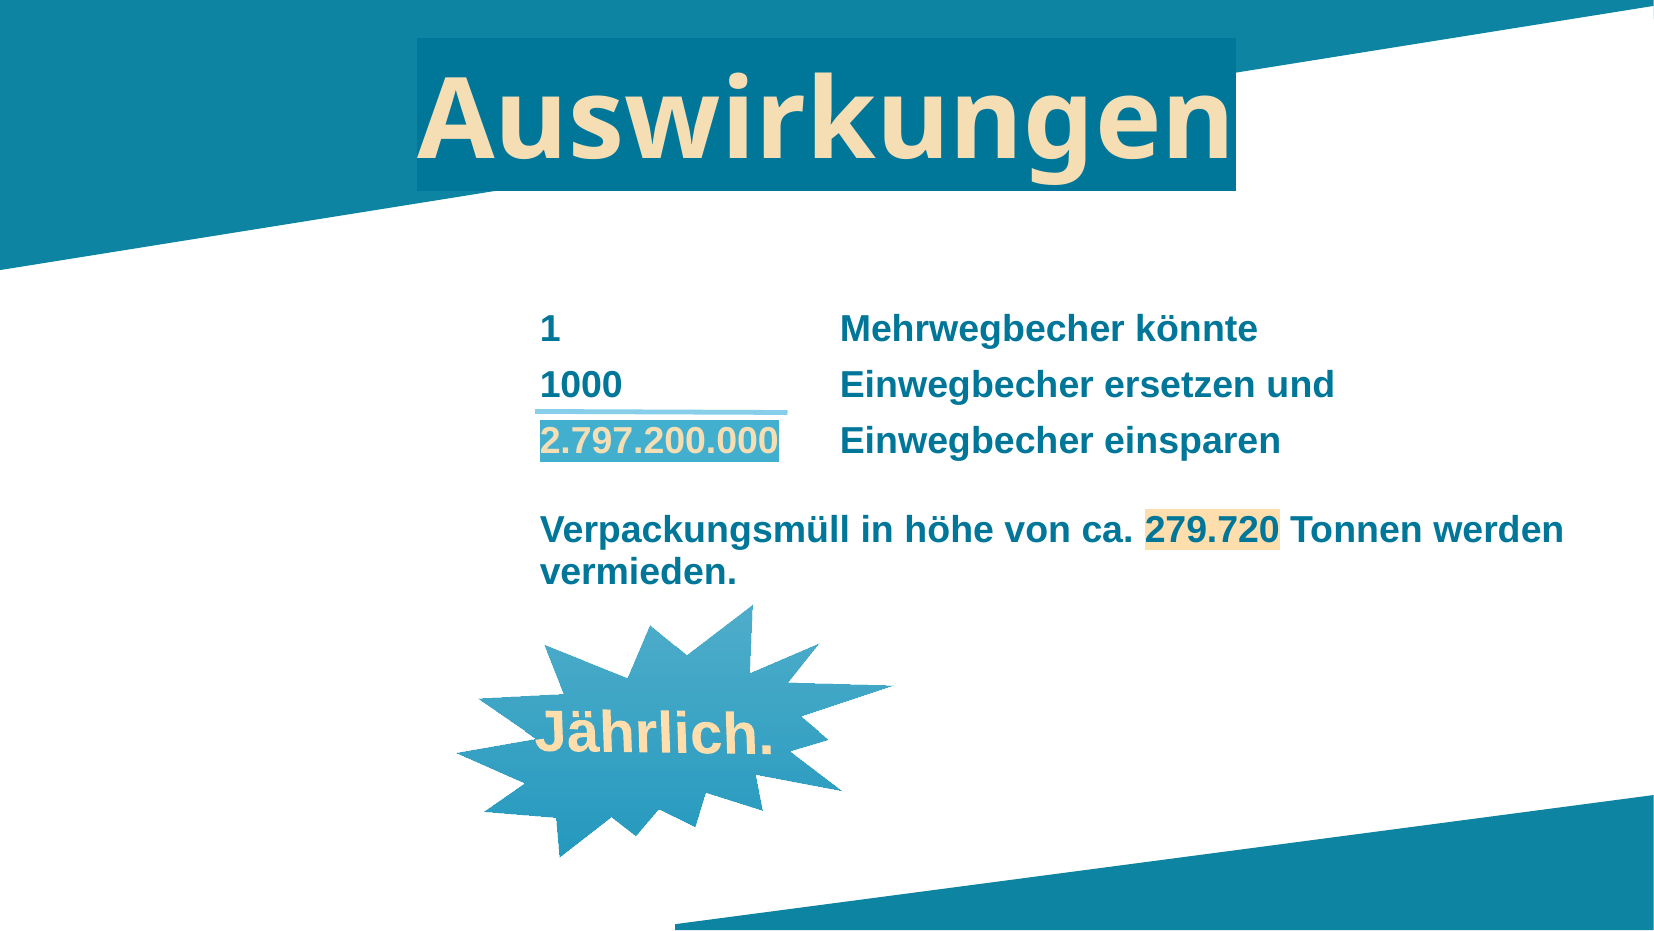

# Auswirkungen
1	 			Mehrwegbecher könnte
1000			Einwegbecher ersetzen und
2.797.200.000	Einwegbecher einsparen
Verpackungsmüll in höhe von ca. 279.720 Tonnen werden vermieden.
Jährlich.